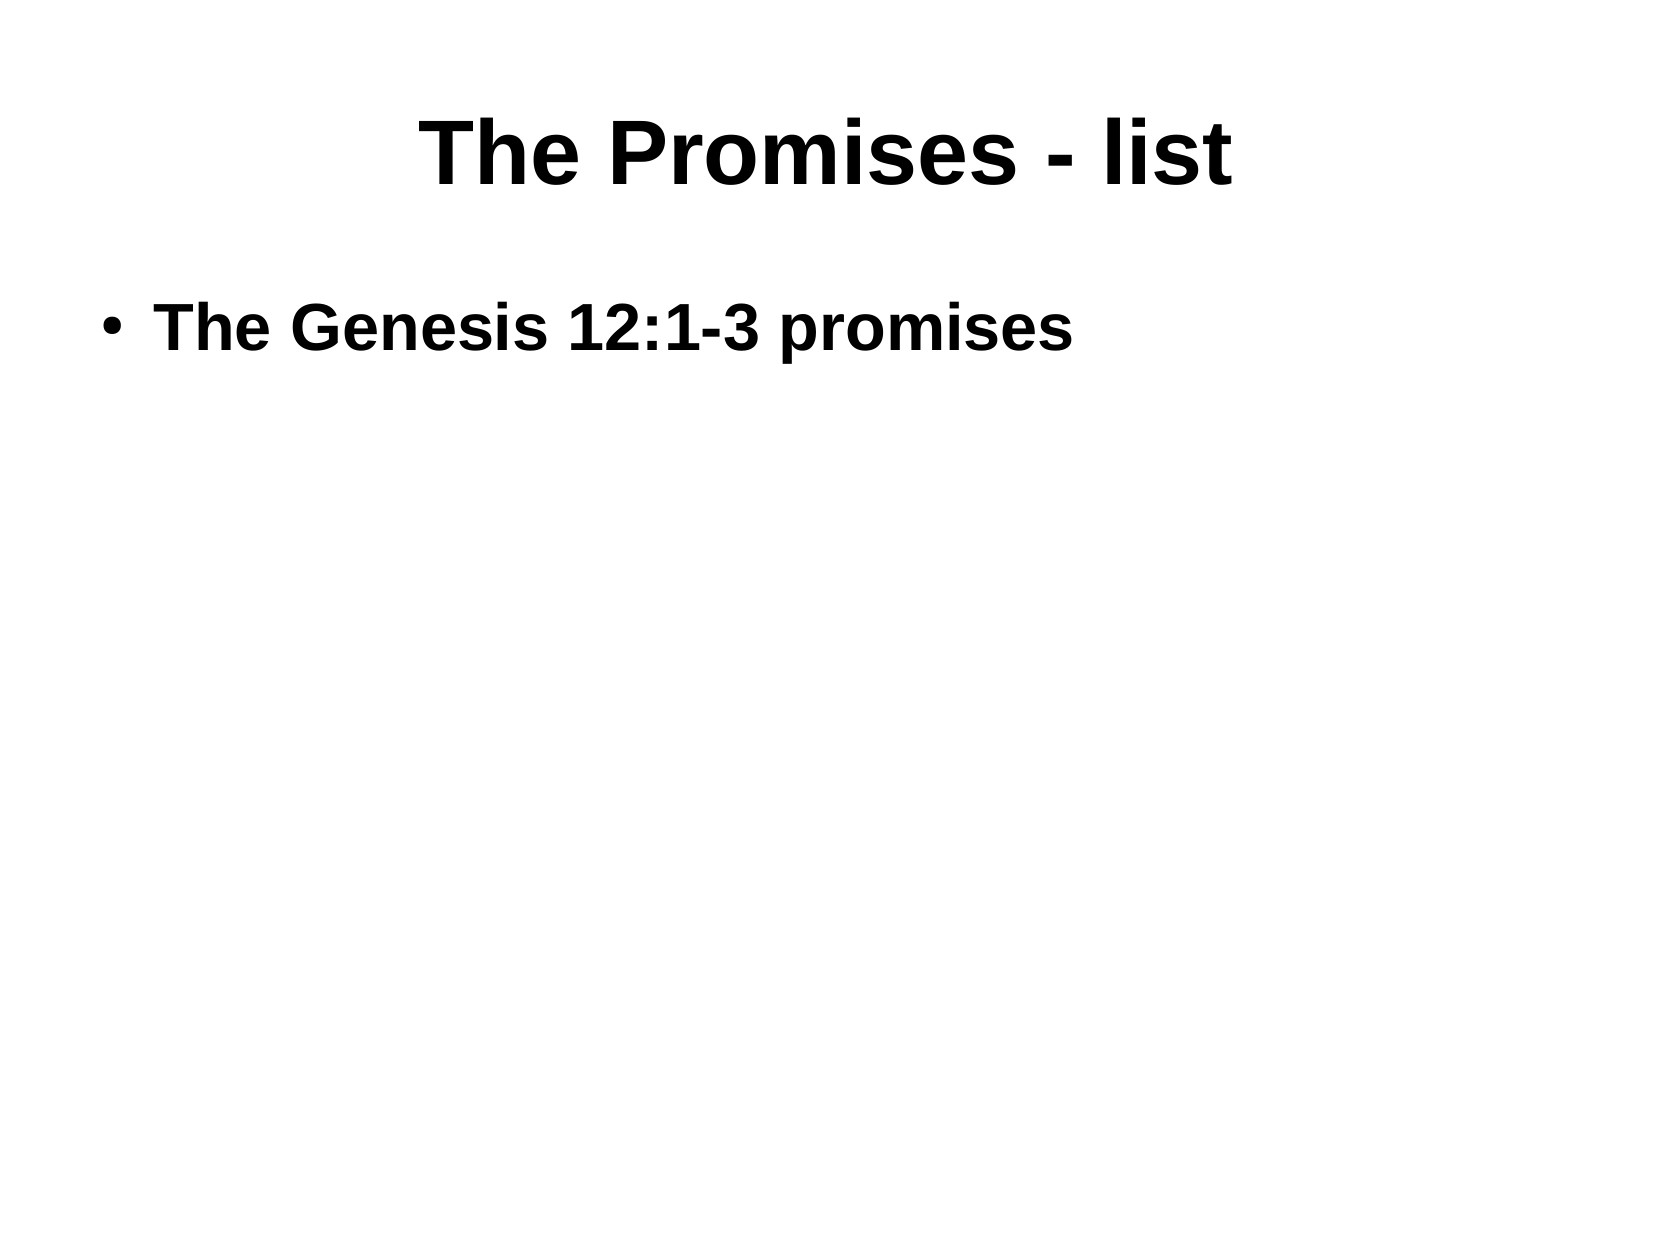

# The Promises - list
The Genesis 12:1-3 promises